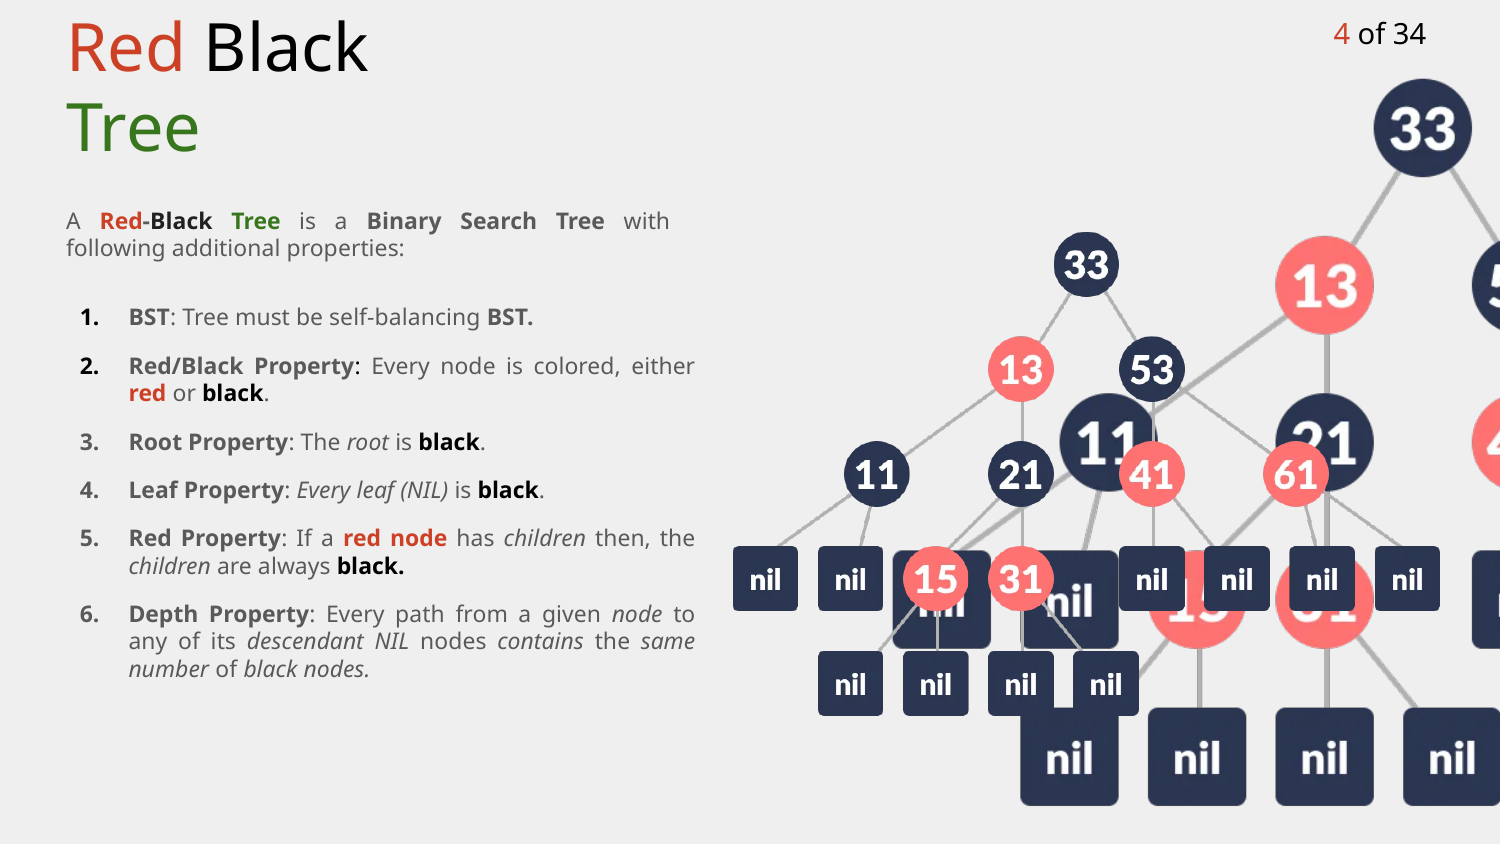

4 of 34
# Red Black Tree
A Red-Black Tree is a Binary Search Tree with following additional properties:
BST: Tree must be self-balancing BST.
Red/Black Property: Every node is colored, either red or black.
Root Property: The root is black.
Leaf Property: Every leaf (NIL) is black.
Red Property: If a red node has children then, the children are always black.
Depth Property: Every path from a given node to any of its descendant NIL nodes contains the same number of black nodes.